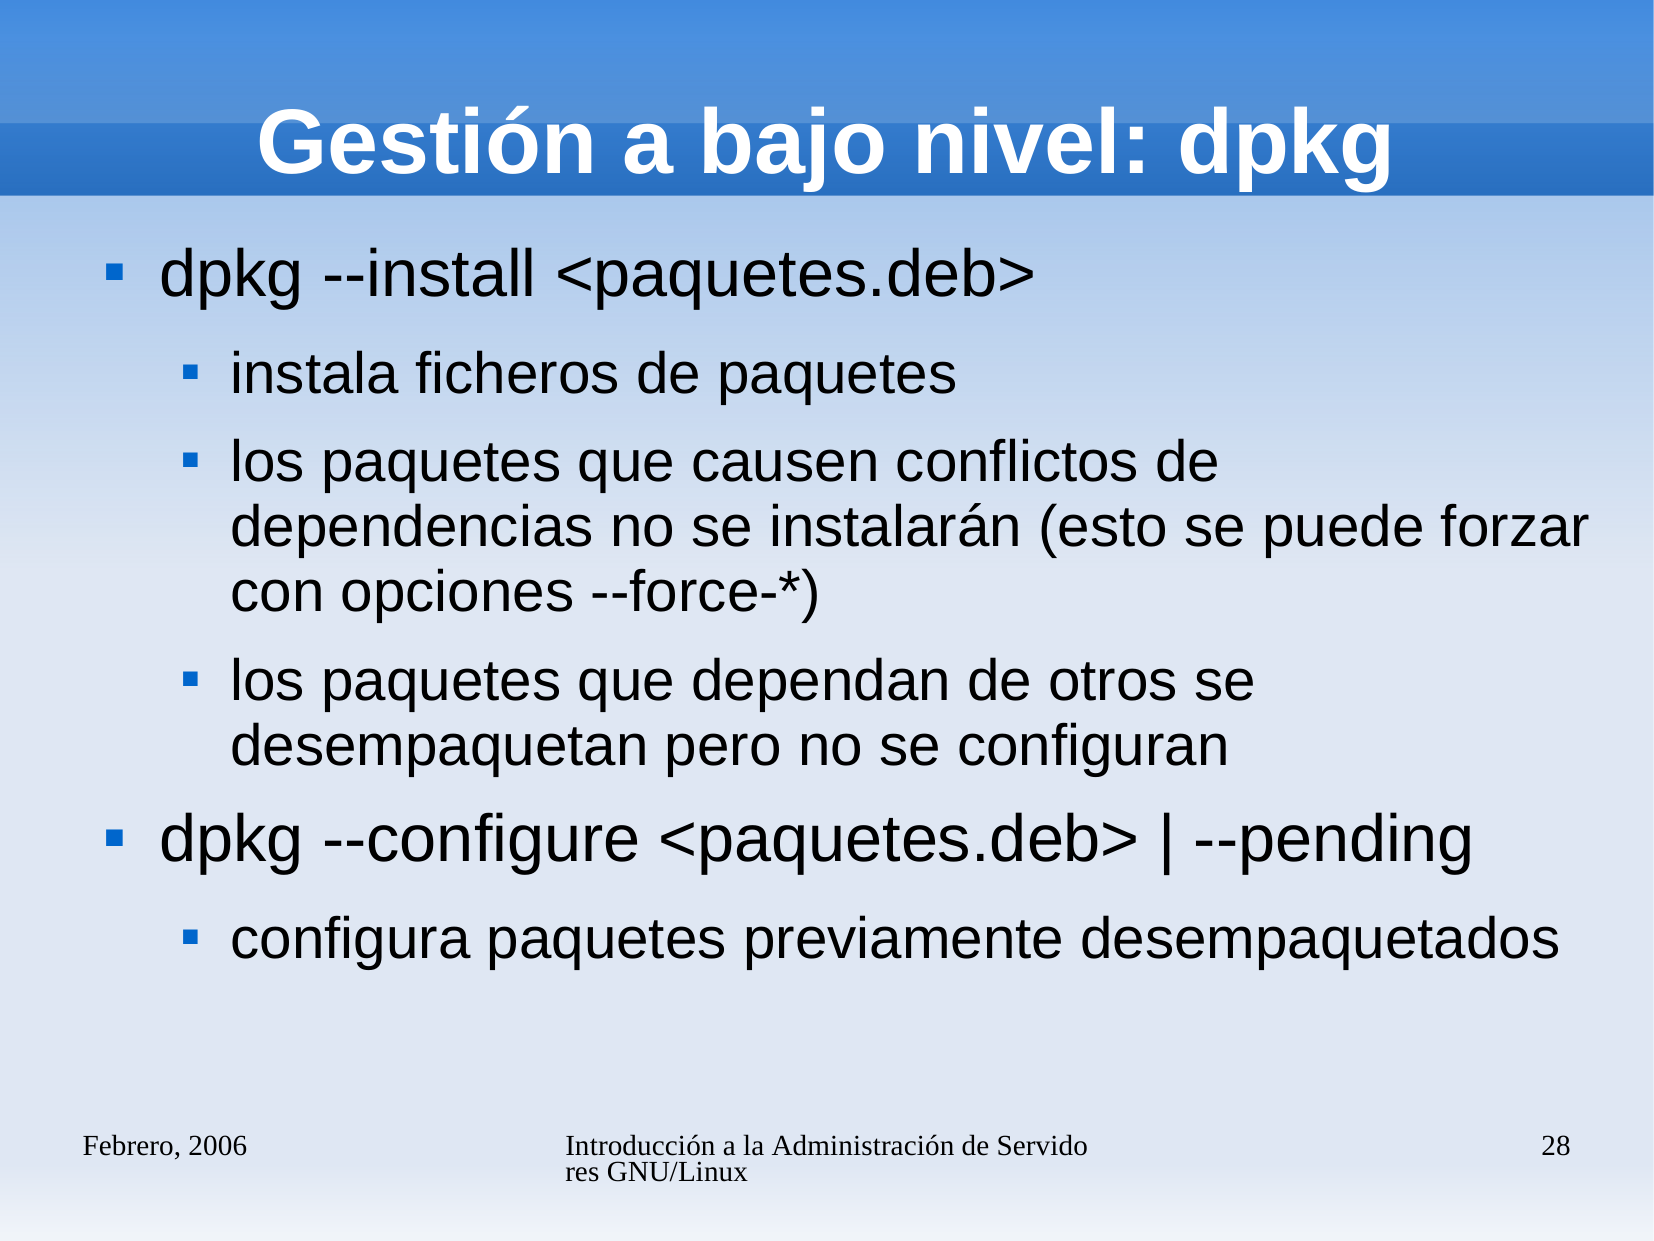

# Gestión a bajo nivel: dpkg
dpkg --install <paquetes.deb>
instala ficheros de paquetes
los paquetes que causen conflictos de dependencias no se instalarán (esto se puede forzar con opciones --force-*)
los paquetes que dependan de otros se desempaquetan pero no se configuran
dpkg --configure <paquetes.deb> | --pending
configura paquetes previamente desempaquetados
Febrero, 2006
Introducción a la Administración de Servidores GNU/Linux
28